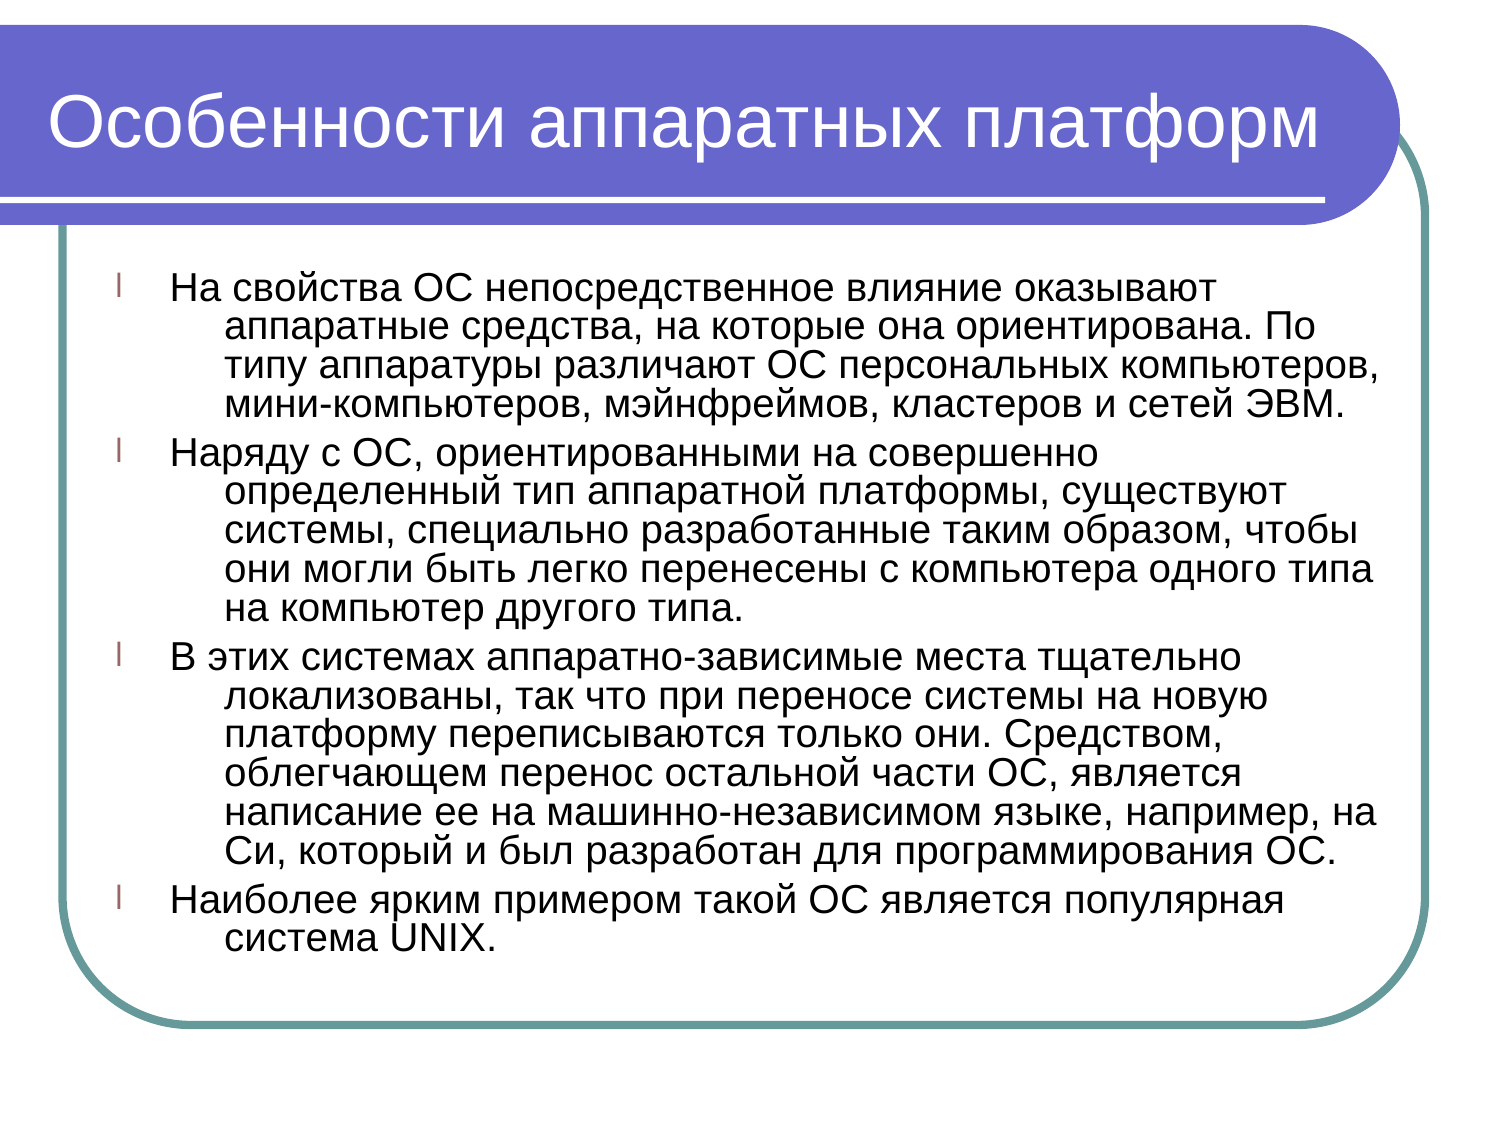

# Особенности аппаратных платформ
На свойства ОС непосредственное влияние оказывают аппаратные средства, на которые она ориентирована. По типу аппаратуры различают ОС персональных компьютеров, мини-компьютеров, мэйнфреймов, кластеров и сетей ЭВМ.
Наряду с ОС, ориентированными на совершенно определенный тип аппаратной платформы, существуют системы, специально разработанные таким образом, чтобы они могли быть легко перенесены с компьютера одного типа на компьютер другого типа.
В этих системах аппаратно-зависимые места тщательно локализованы, так что при переносе системы на новую платформу переписываются только они. Средством, облегчающем перенос остальной части ОС, является написание ее на машинно-независимом языке, например, на Си, который и был разработан для программирования ОС.
Наиболее ярким примером такой ОС является популярная система UNIX.